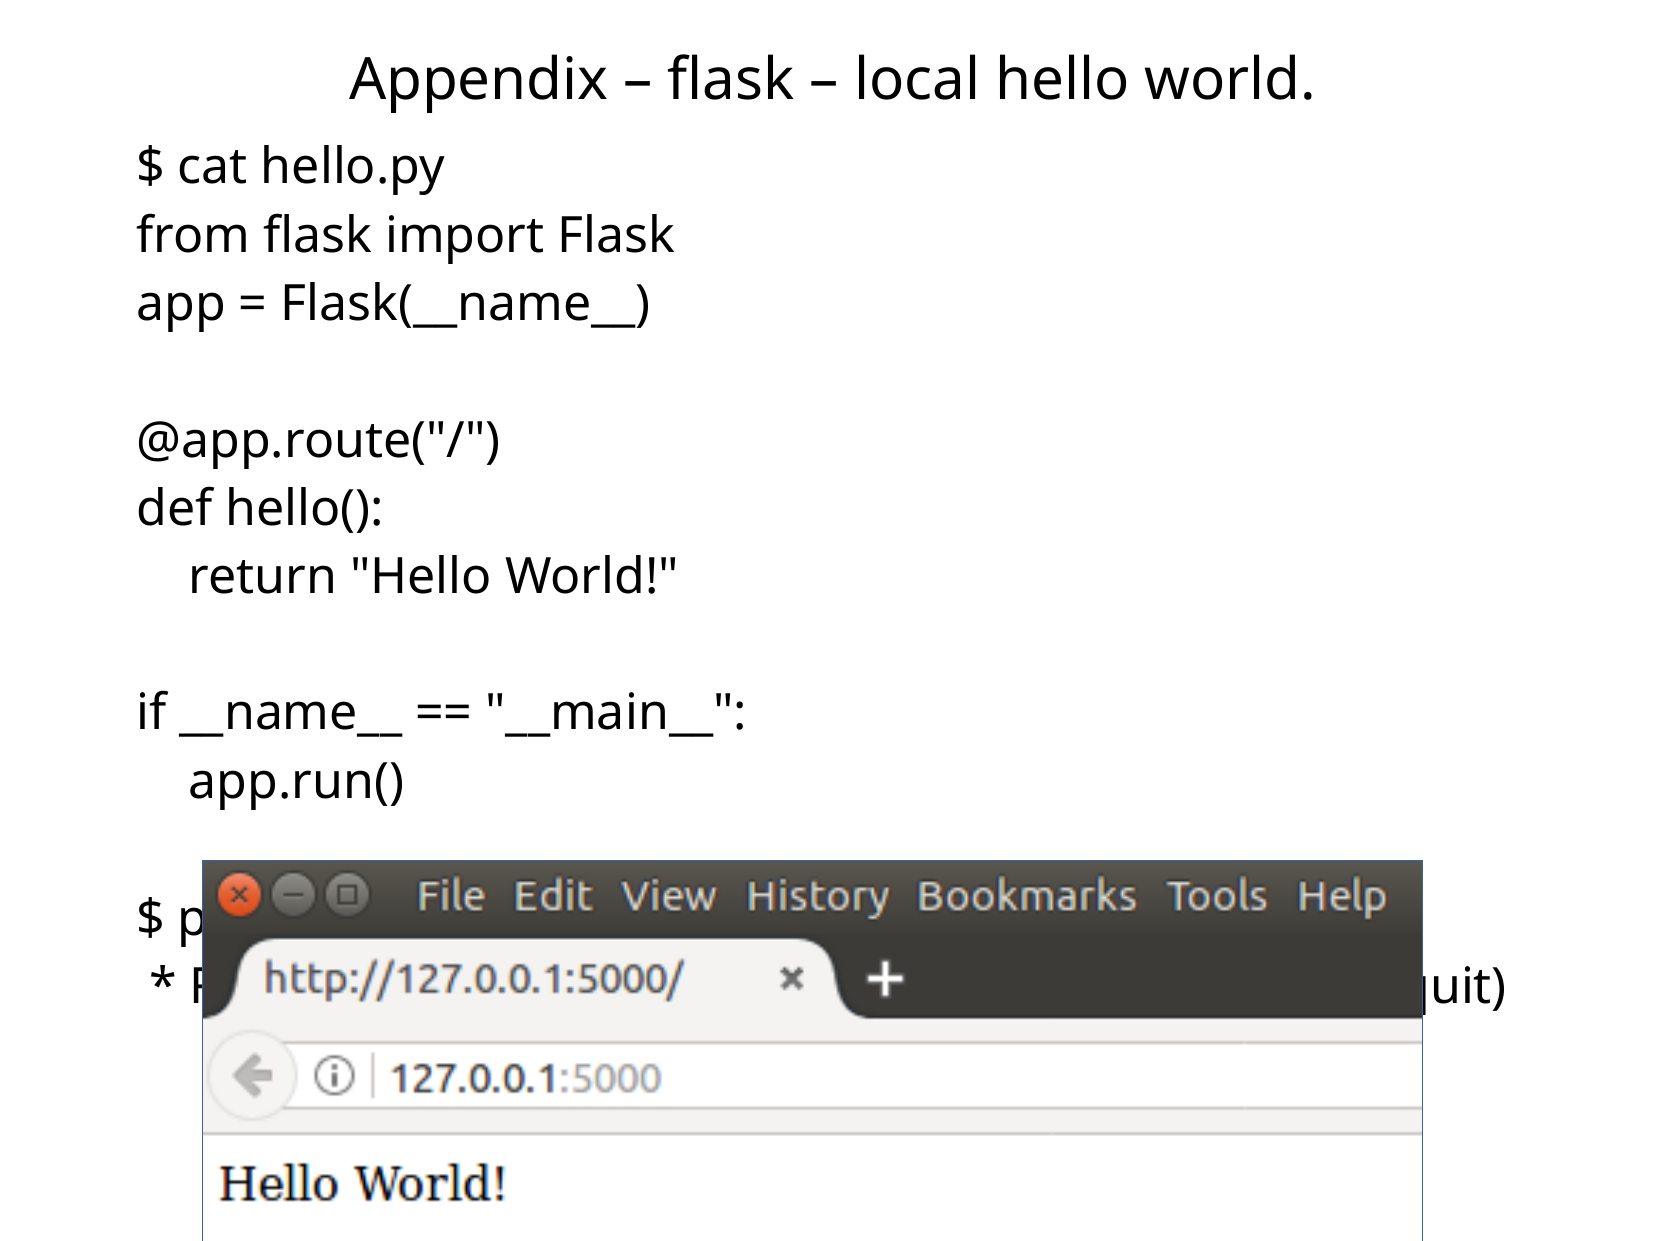

Appendix – flask – local hello world.
$ cat hello.py
from flask import Flask
app = Flask(__name__)
@app.route("/")
def hello():
 return "Hello World!"
if __name__ == "__main__":
 app.run()
$ python3 hello.py
 * Running on http://127.0.0.1:5000/ (Press CTRL+C to quit)